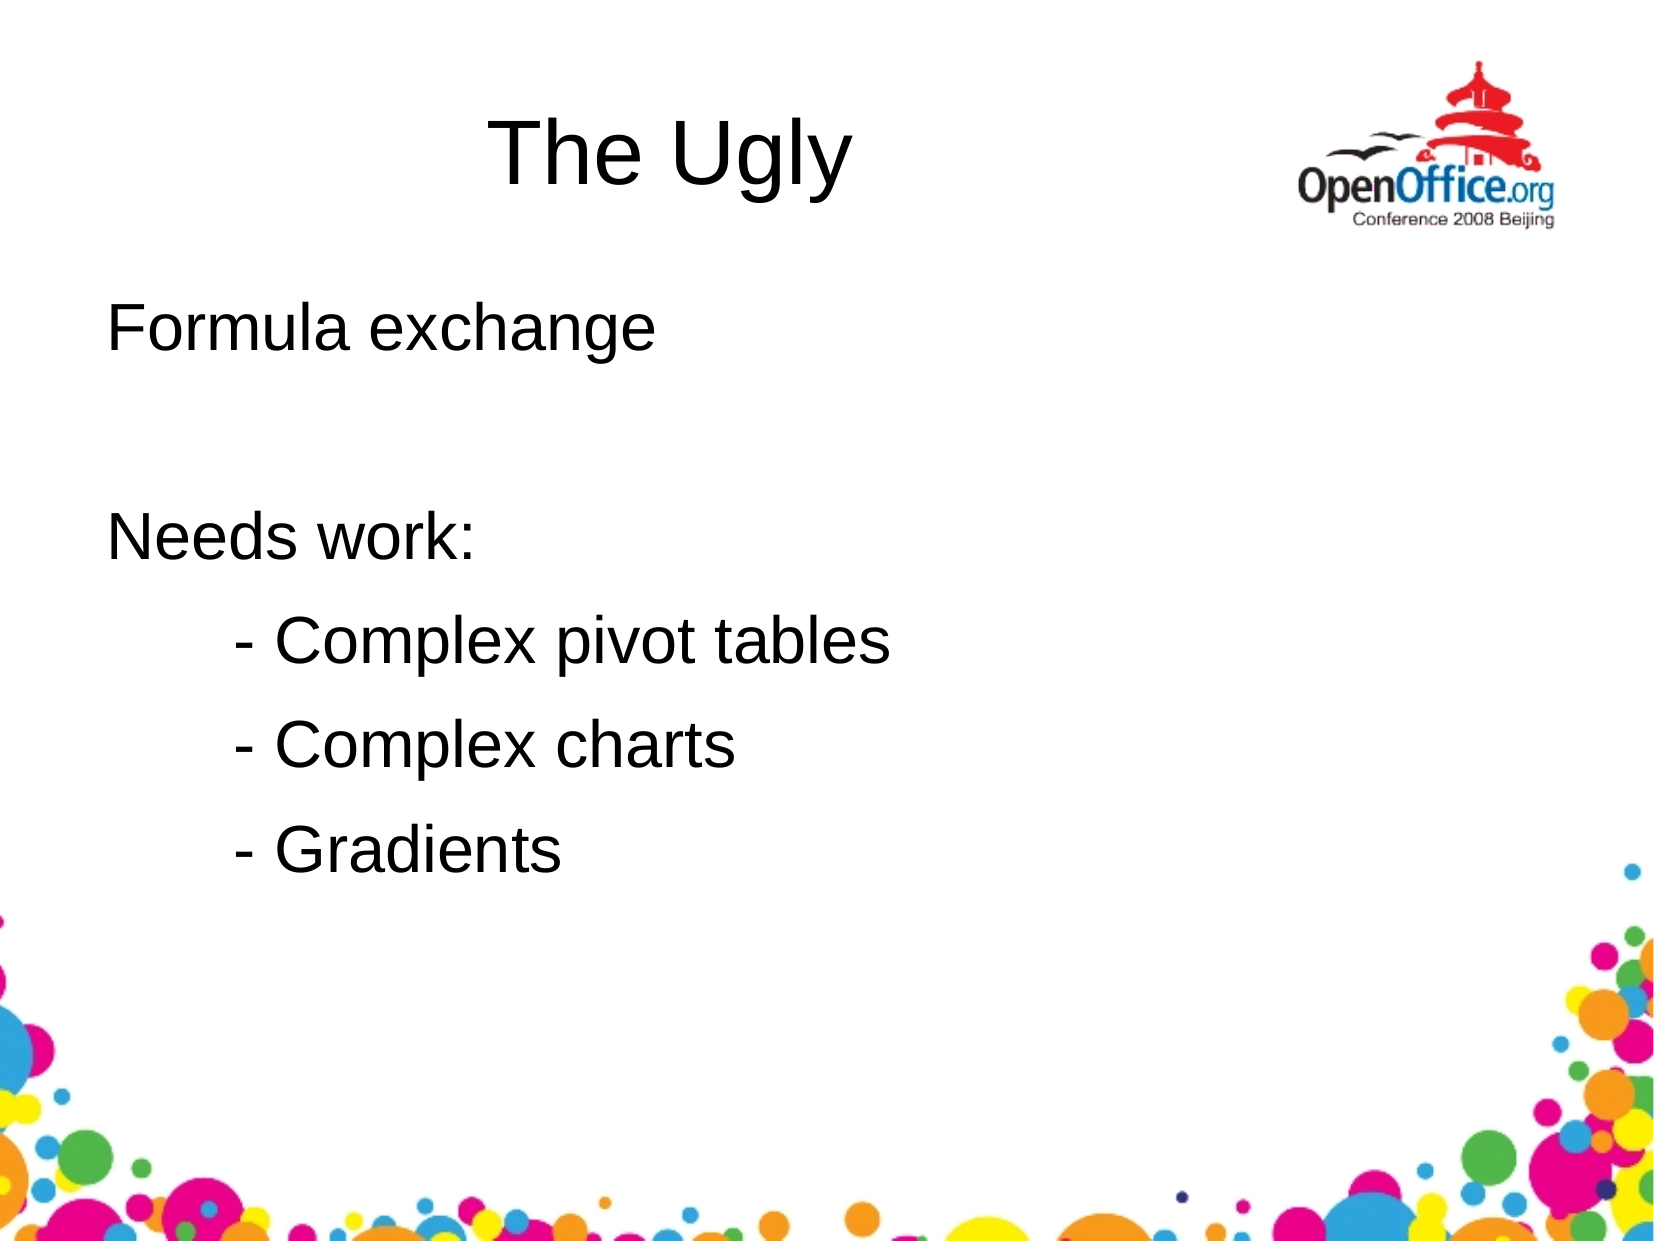

# The Ugly
Formula exchange
Needs work:
	- Complex pivot tables
	- Complex charts
 	- Gradients